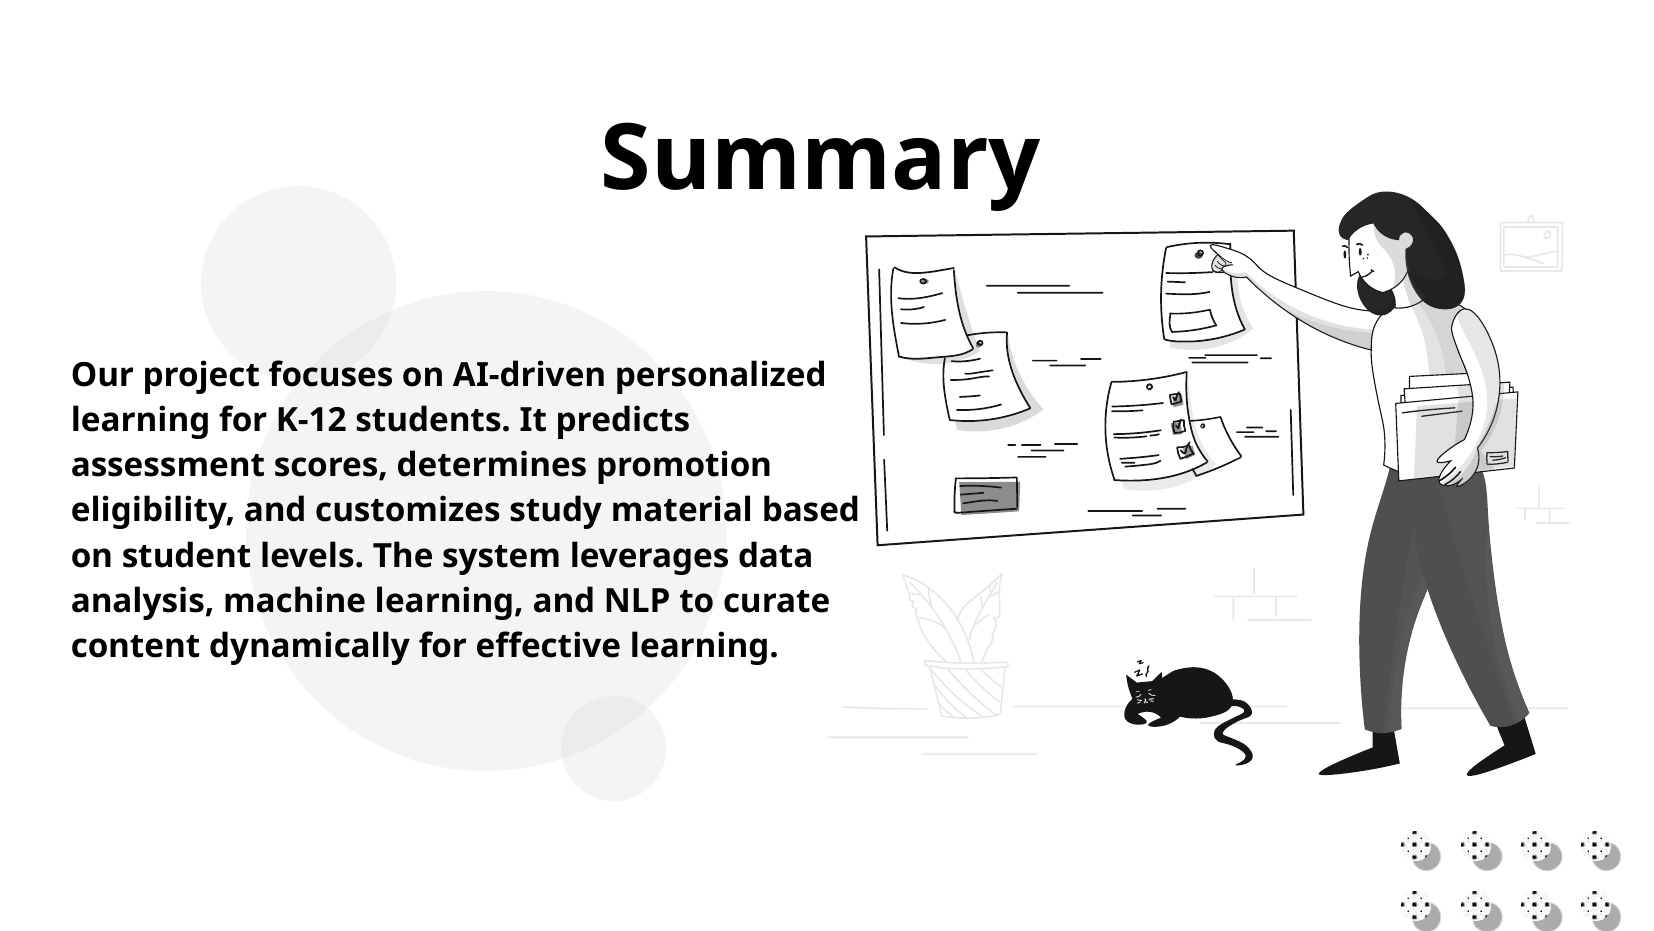

# Summary
Our project focuses on AI-driven personalized learning for K-12 students. It predicts assessment scores, determines promotion eligibility, and customizes study material based on student levels. The system leverages data analysis, machine learning, and NLP to curate content dynamically for effective learning.